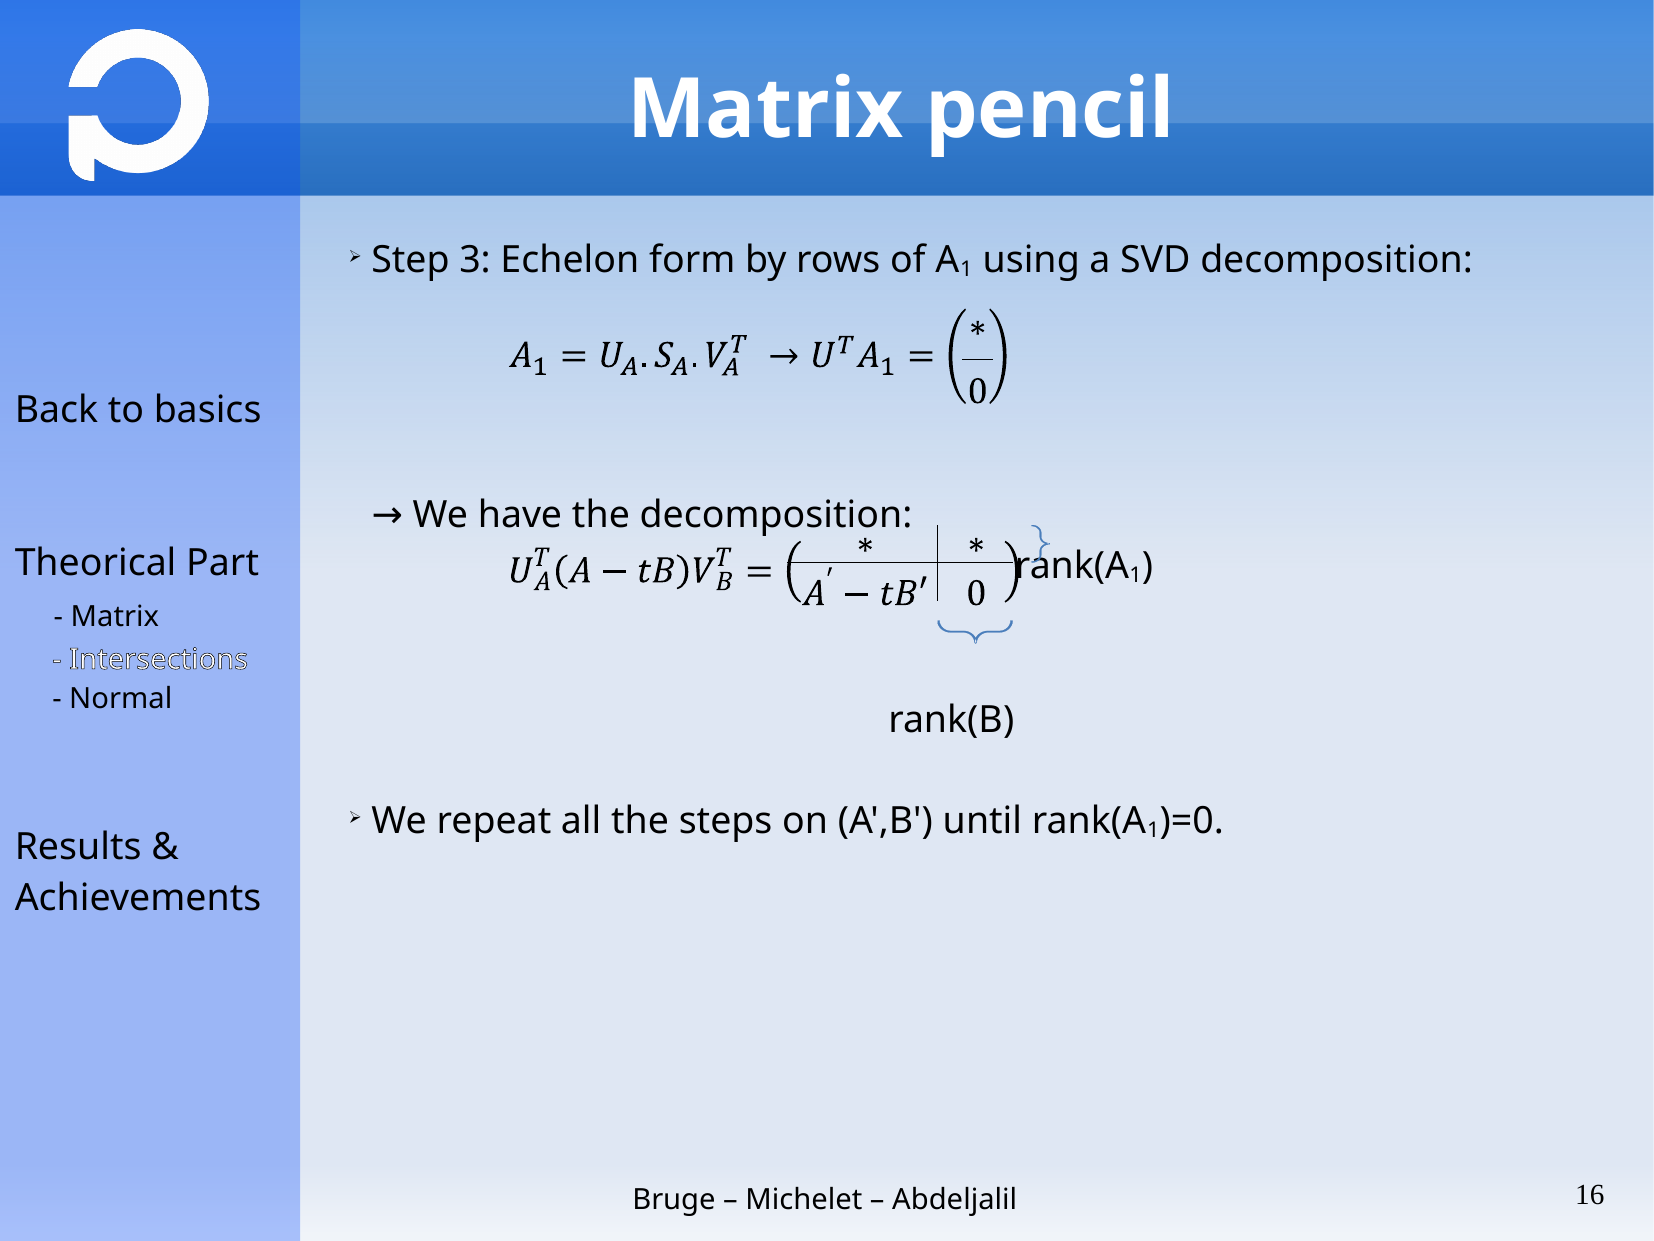

Back to basics
Theorical Part
 - Matrix
 - Intersections
 - Normal
Results & Achievements
#
		Matrix pencil
 Step 3: Echelon form by rows of A1 using a SVD decomposition:
 → We have the decomposition:
 rank(A1)
 rank(B)
 We repeat all the steps on (A',B') until rank(A1)=0.
Bruge – Michelet – Abdeljalil